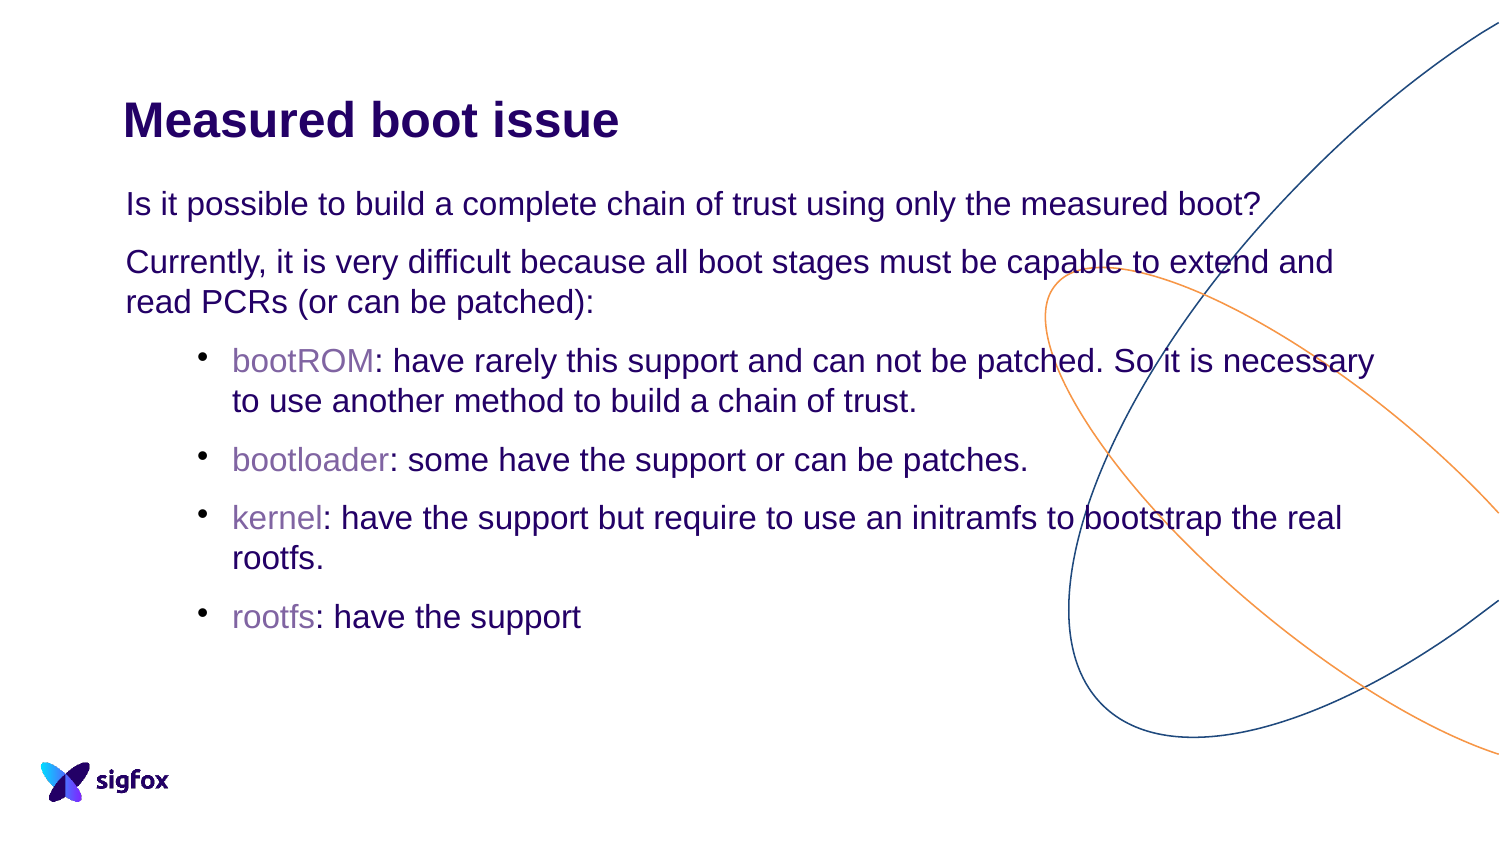

Measured boot issue
Is it possible to build a complete chain of trust using only the measured boot?
Currently, it is very difficult because all boot stages must be capable to extend and read PCRs (or can be patched):
bootROM: have rarely this support and can not be patched. So it is necessary to use another method to build a chain of trust.
bootloader: some have the support or can be patches.
kernel: have the support but require to use an initramfs to bootstrap the real rootfs.
rootfs: have the support